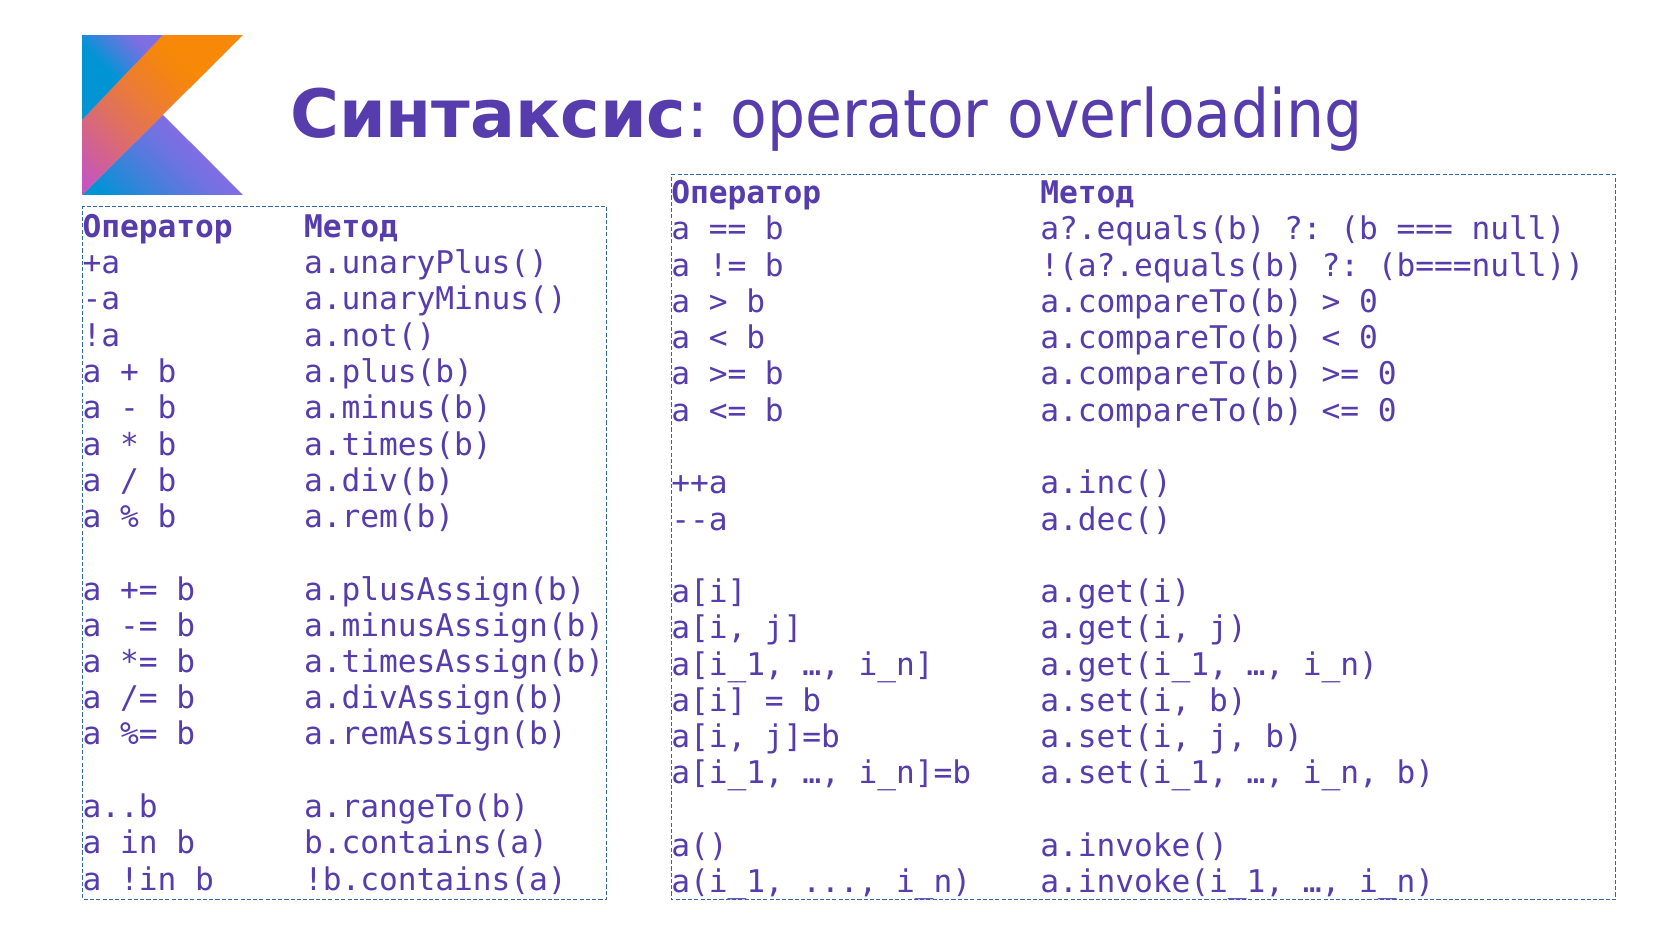

# Синтаксис: operator overloading
Оператор			Метод
a == b				a?.equals(b) ?: (b === null)
a != b				!(a?.equals(b) ?: (b===null))
a > b				a.compareTo(b) > 0
a < b				a.compareTo(b) < 0
a >= b				a.compareTo(b) >= 0
a <= b				a.compareTo(b) <= 0
++a					a.inc()
--a					a.dec()
a[i]				a.get(i)
a[i, j]				a.get(i, j)
a[i_1, …, i_n]		a.get(i_1, …, i_n)
a[i] = b			a.set(i, b)
a[i, j]=b			a.set(i, j, b)
a[i_1, …, i_n]=b	a.set(i_1, …, i_n, b)
a()					a.invoke()
a(i_1, ..., i_n)	a.invoke(i_1, …, i_n)
Оператор	Метод
+a			a.unaryPlus()
-a			a.unaryMinus()
!a			a.not()
a + b		a.plus(b)
a - b		a.minus(b)
a * b		a.times(b)
a / b		a.div(b)
a % b		a.rem(b)
a += b		a.plusAssign(b)
a -= b		a.minusAssign(b)
a *= b		a.timesAssign(b)
a /= b		a.divAssign(b)
a %= b		a.remAssign(b)
a..b		a.rangeTo(b)
a in b		b.contains(a)
a !in b		!b.contains(a)